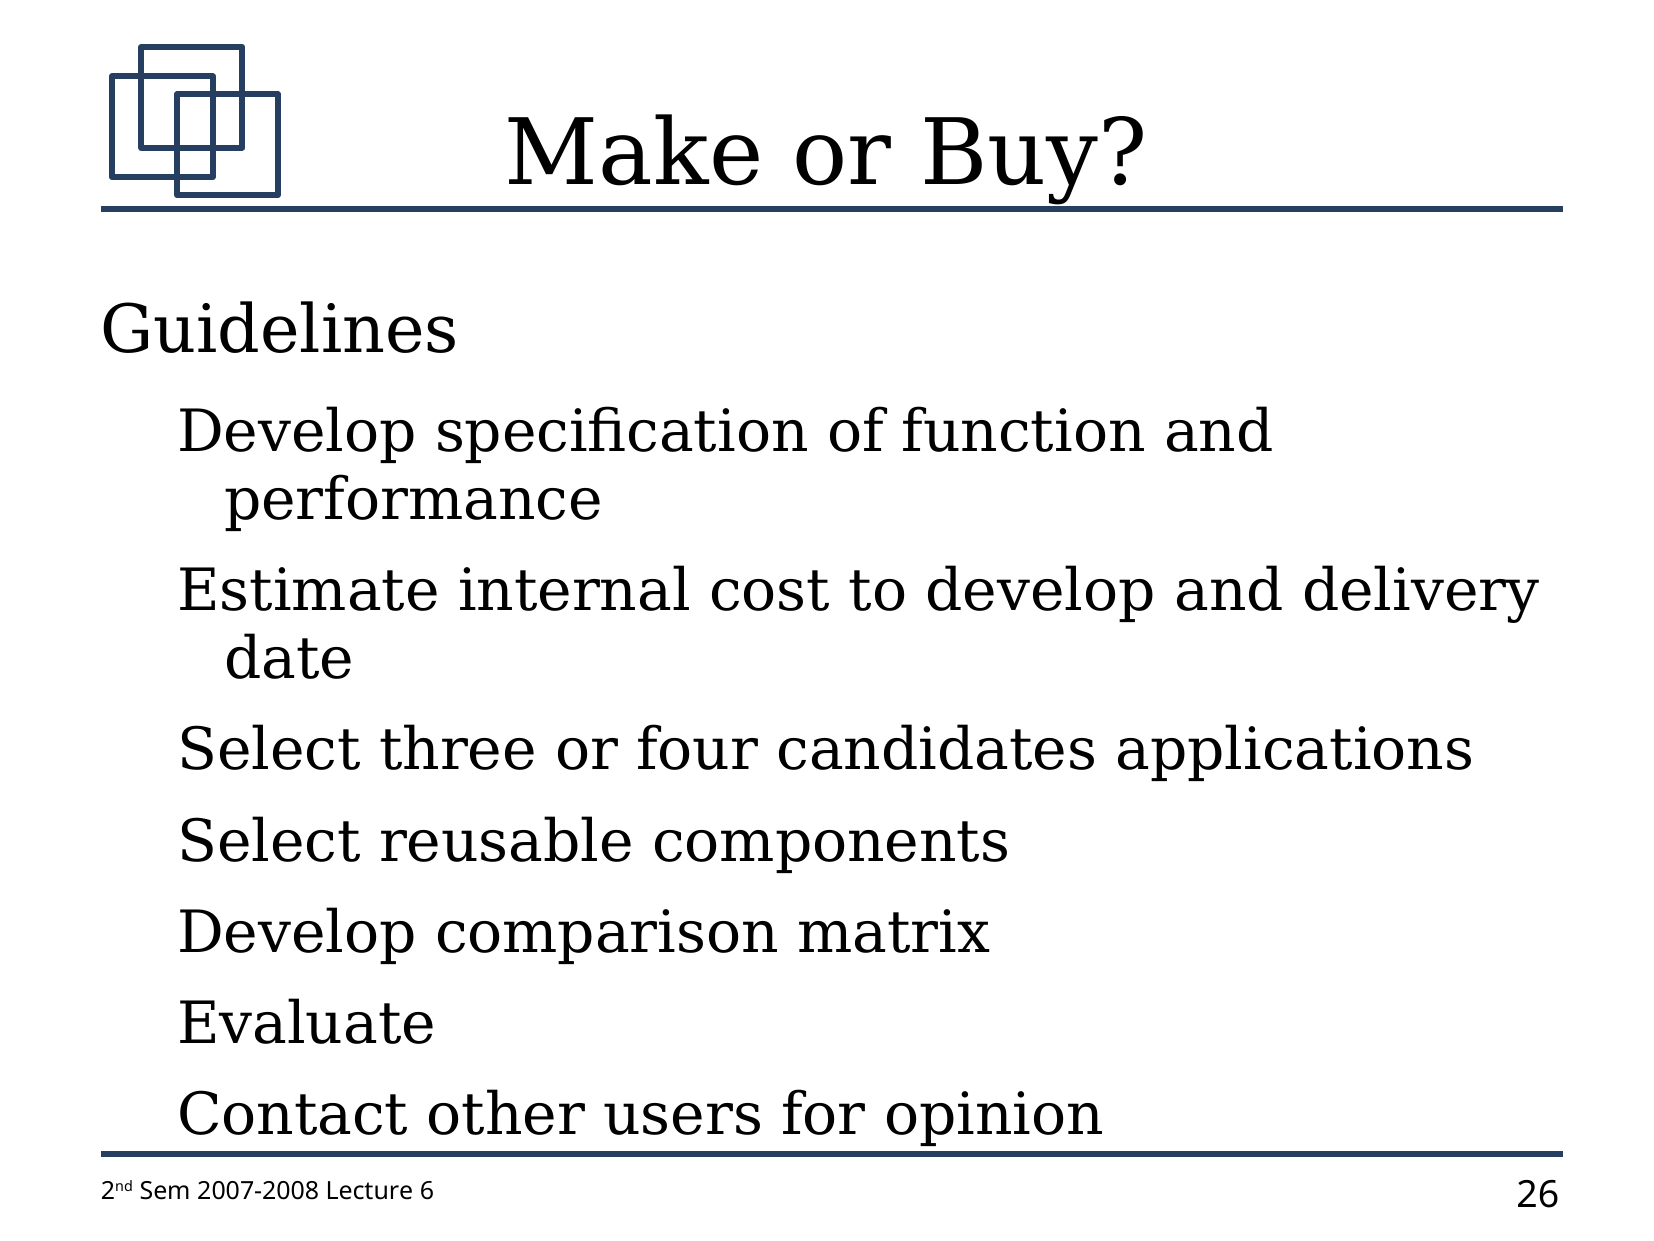

# Make or Buy?
Guidelines
Develop specification of function and performance
Estimate internal cost to develop and delivery date
Select three or four candidates applications
Select reusable components
Develop comparison matrix
Evaluate
Contact other users for opinion